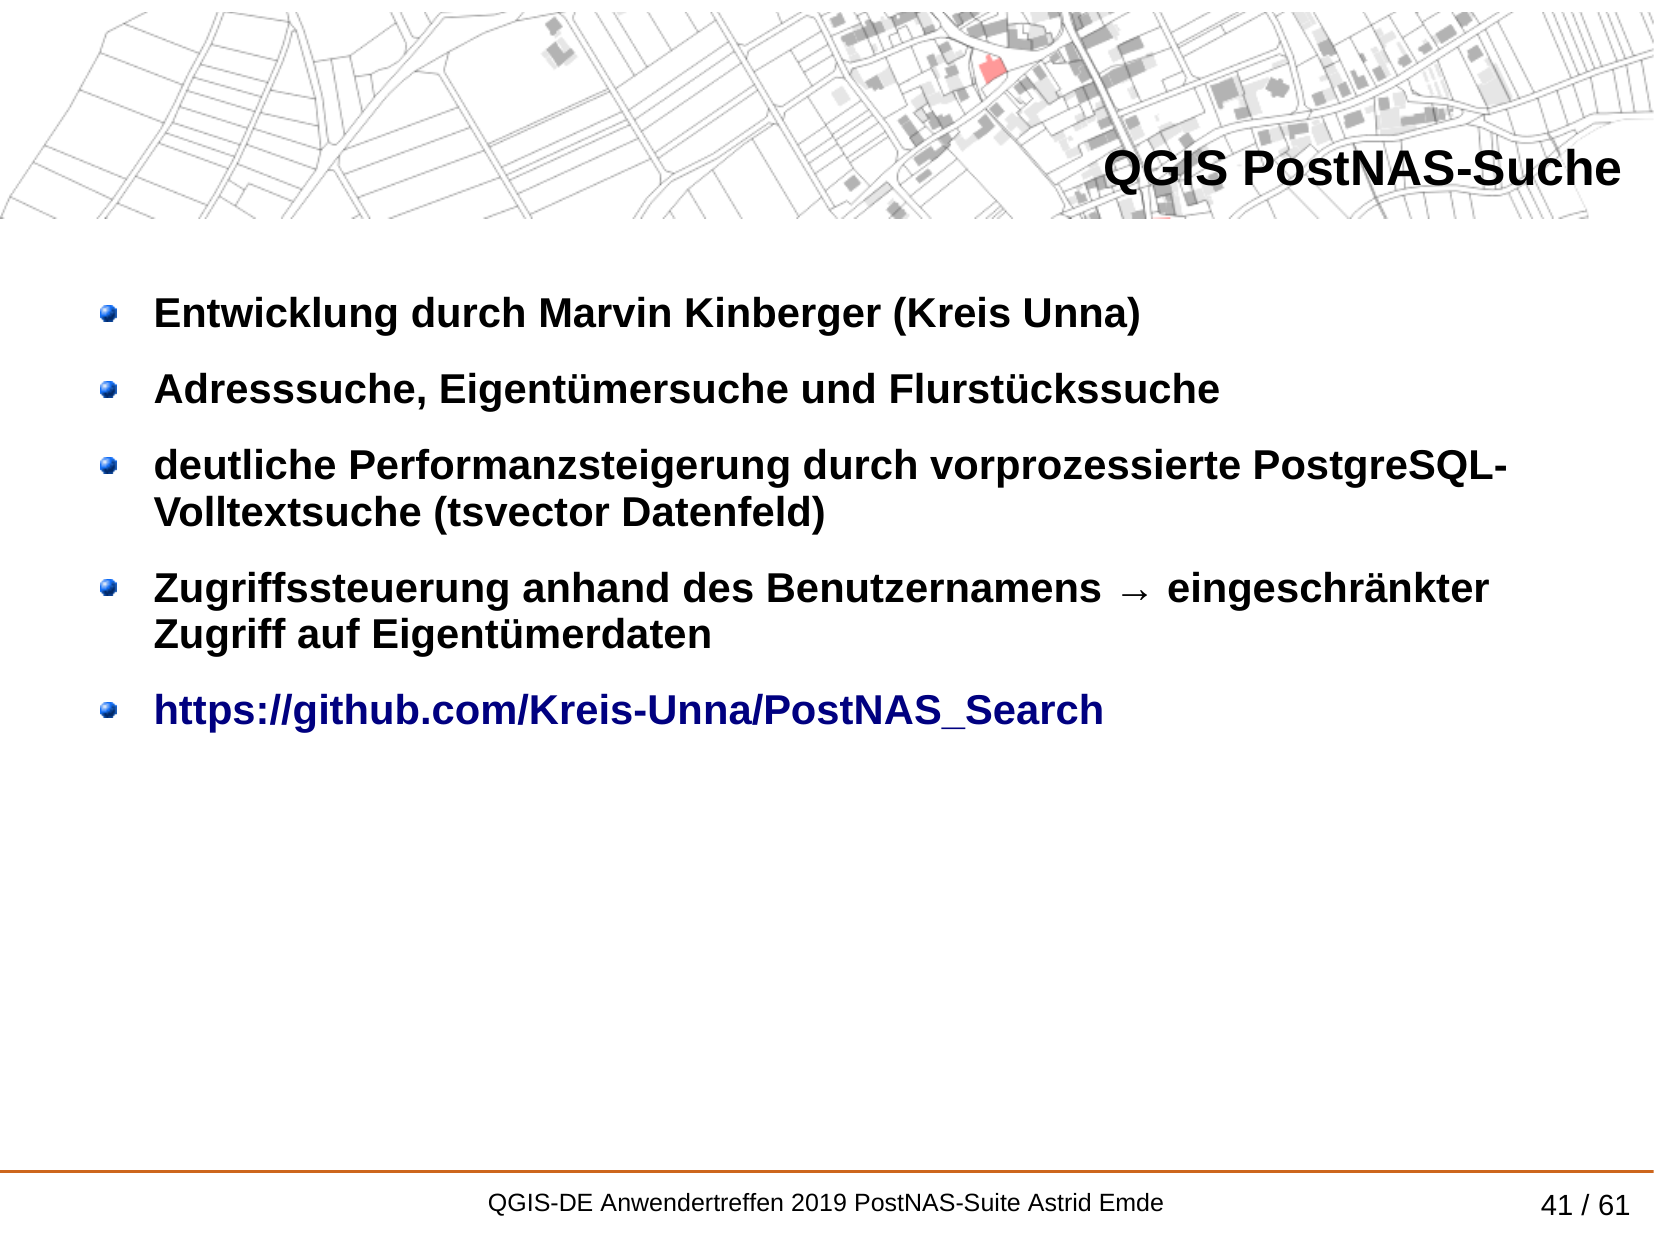

# QGIS PostNAS-Suche
Entwicklung durch Marvin Kinberger (Kreis Unna)
Adresssuche, Eigentümersuche und Flurstückssuche
deutliche Performanzsteigerung durch vorprozessierte PostgreSQL-Volltextsuche (tsvector Datenfeld)
Zugriffssteuerung anhand des Benutzernamens → eingeschränkter Zugriff auf Eigentümerdaten
https://github.com/Kreis-Unna/PostNAS_Search